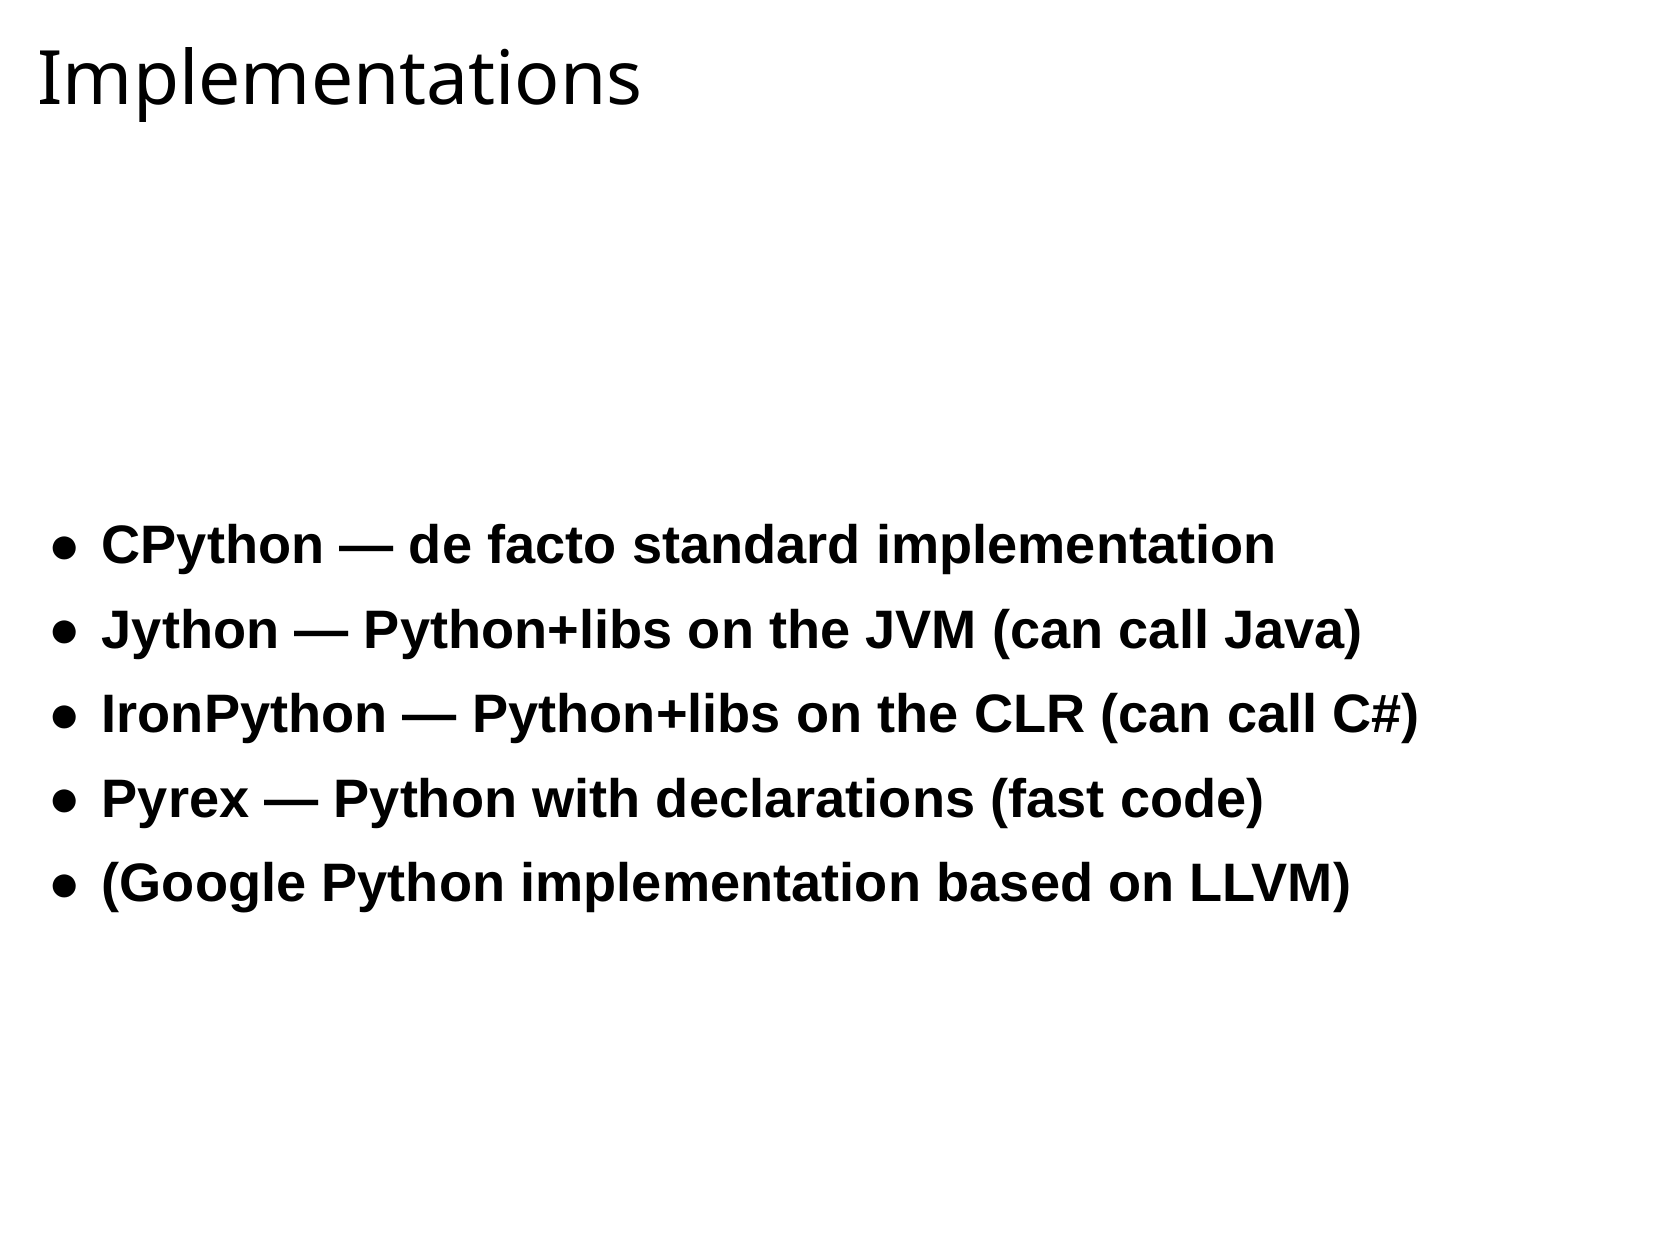

# Implementations
CPython — de facto standard implementation
Jython — Python+libs on the JVM (can call Java)
IronPython — Python+libs on the CLR (can call C#)
Pyrex — Python with declarations (fast code)
(Google Python implementation based on LLVM)